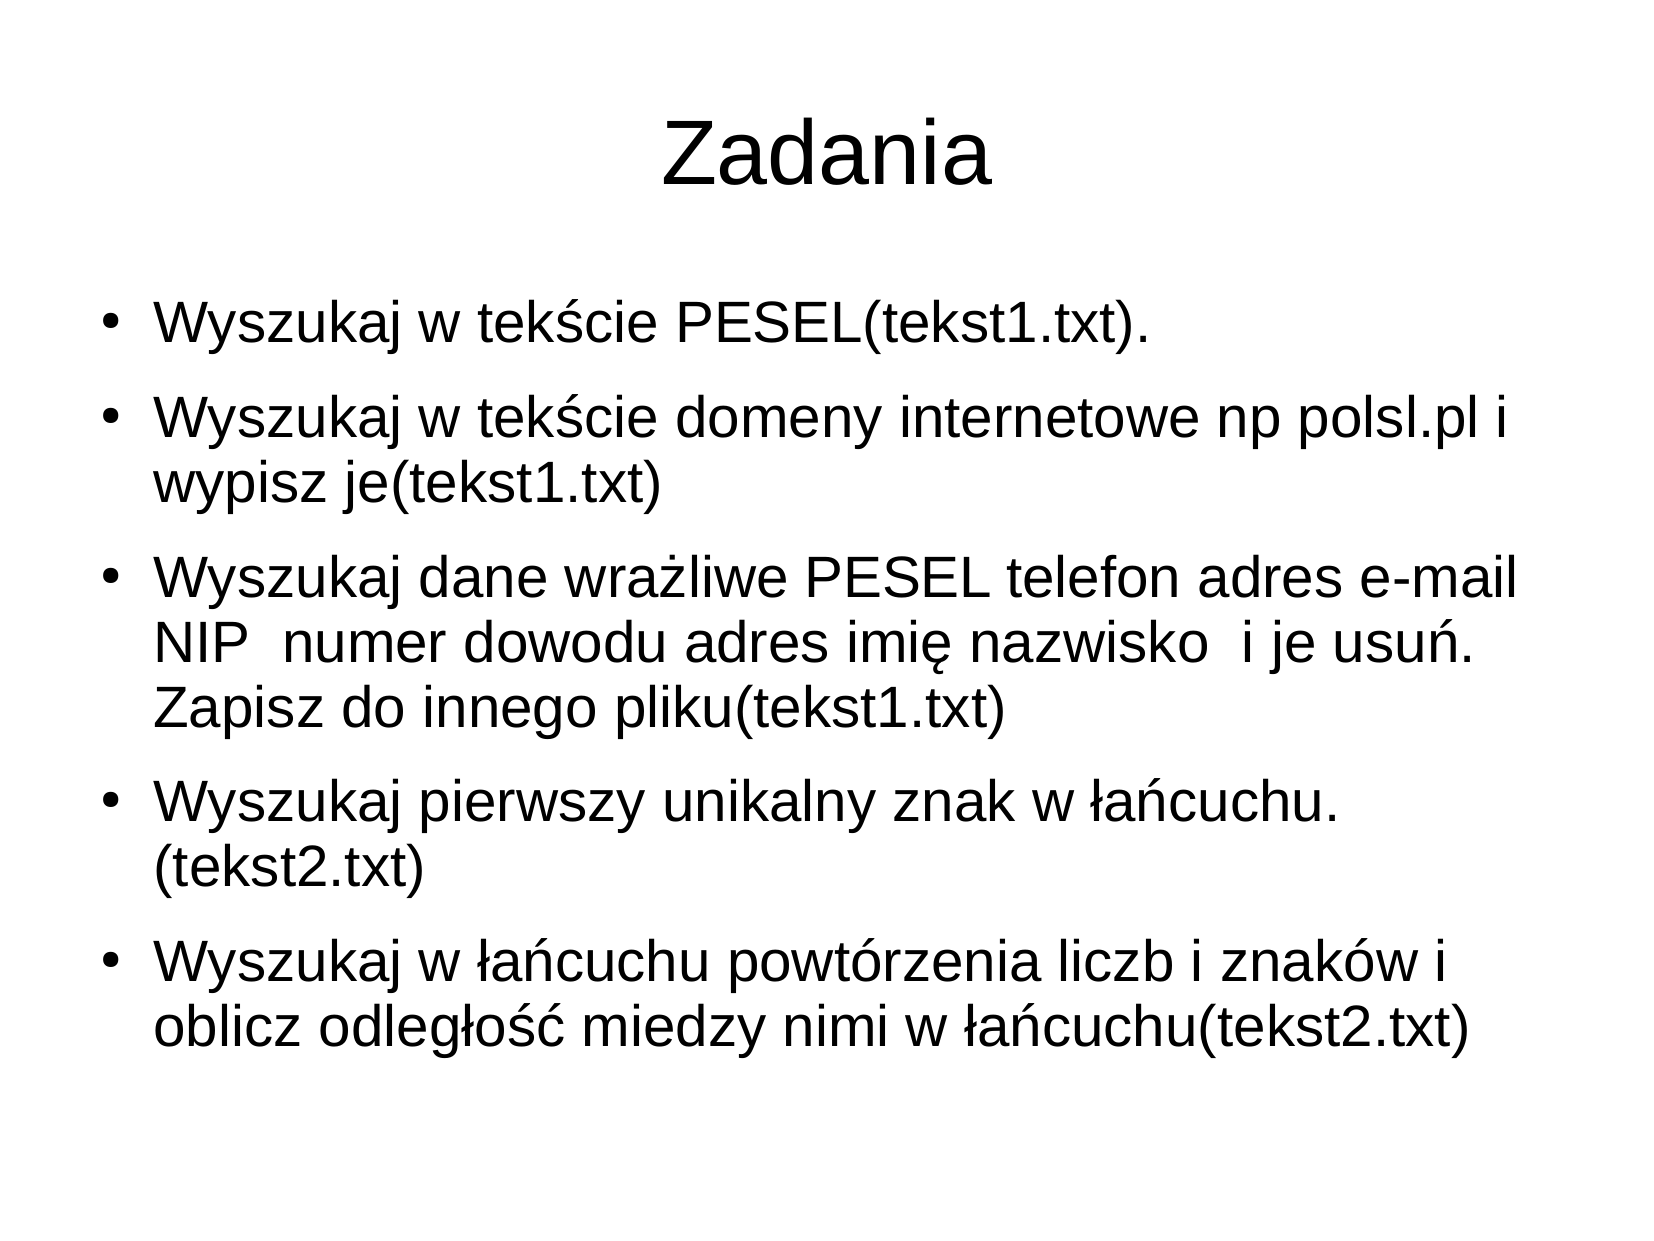

# Zadania
Wyszukaj w tekście PESEL(tekst1.txt).
Wyszukaj w tekście domeny internetowe np polsl.pl i wypisz je(tekst1.txt)
Wyszukaj dane wrażliwe PESEL telefon adres e-mail NIP numer dowodu adres imię nazwisko i je usuń. Zapisz do innego pliku(tekst1.txt)
Wyszukaj pierwszy unikalny znak w łańcuchu.(tekst2.txt)
Wyszukaj w łańcuchu powtórzenia liczb i znaków i oblicz odległość miedzy nimi w łańcuchu(tekst2.txt)